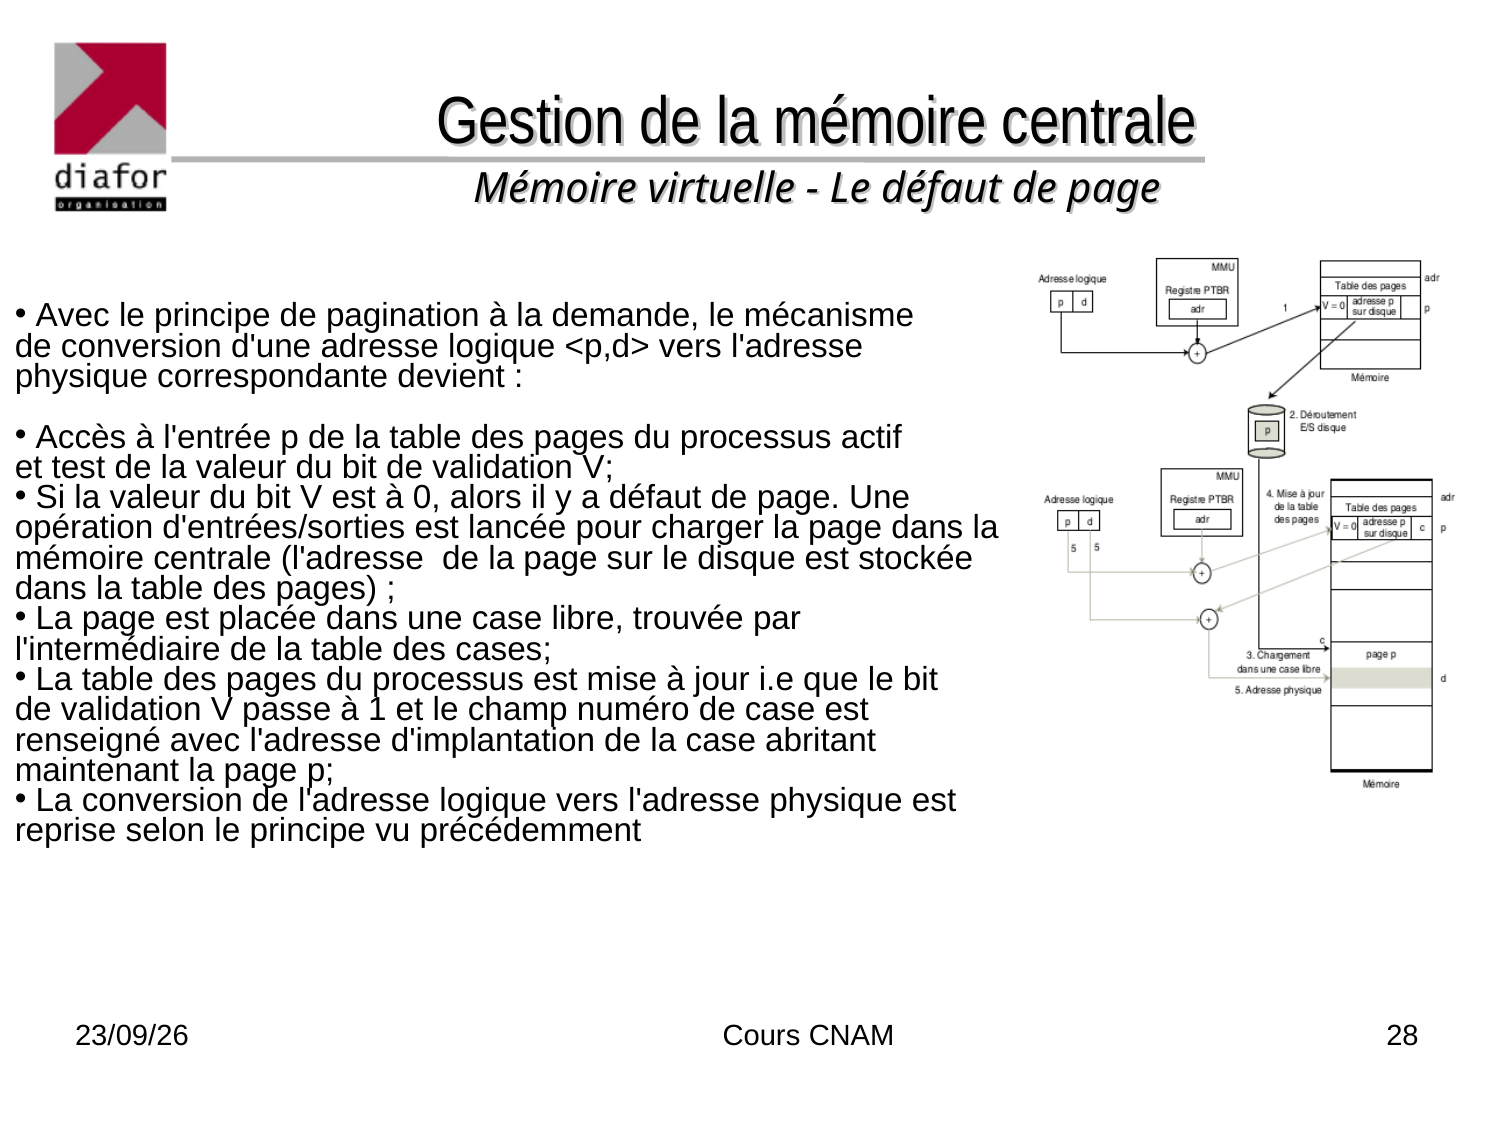

# Gestion de la mémoire centrale Mémoire virtuelle - Le défaut de page
 Avec le principe de pagination à la demande, le mécanisme
de conversion d'une adresse logique <p,d> vers l'adresse
physique correspondante devient :
 Accès à l'entrée p de la table des pages du processus actif
et test de la valeur du bit de validation V;
 Si la valeur du bit V est à 0, alors il y a défaut de page. Une
opération d'entrées/sorties est lancée pour charger la page dans la
mémoire centrale (l'adresse de la page sur le disque est stockée
dans la table des pages) ;
 La page est placée dans une case libre, trouvée par
l'intermédiaire de la table des cases;
 La table des pages du processus est mise à jour i.e que le bit
de validation V passe à 1 et le champ numéro de case est
renseigné avec l'adresse d'implantation de la case abritant
maintenant la page p;
 La conversion de l'adresse logique vers l'adresse physique est
reprise selon le principe vu précédemment
Cours CNAM
28